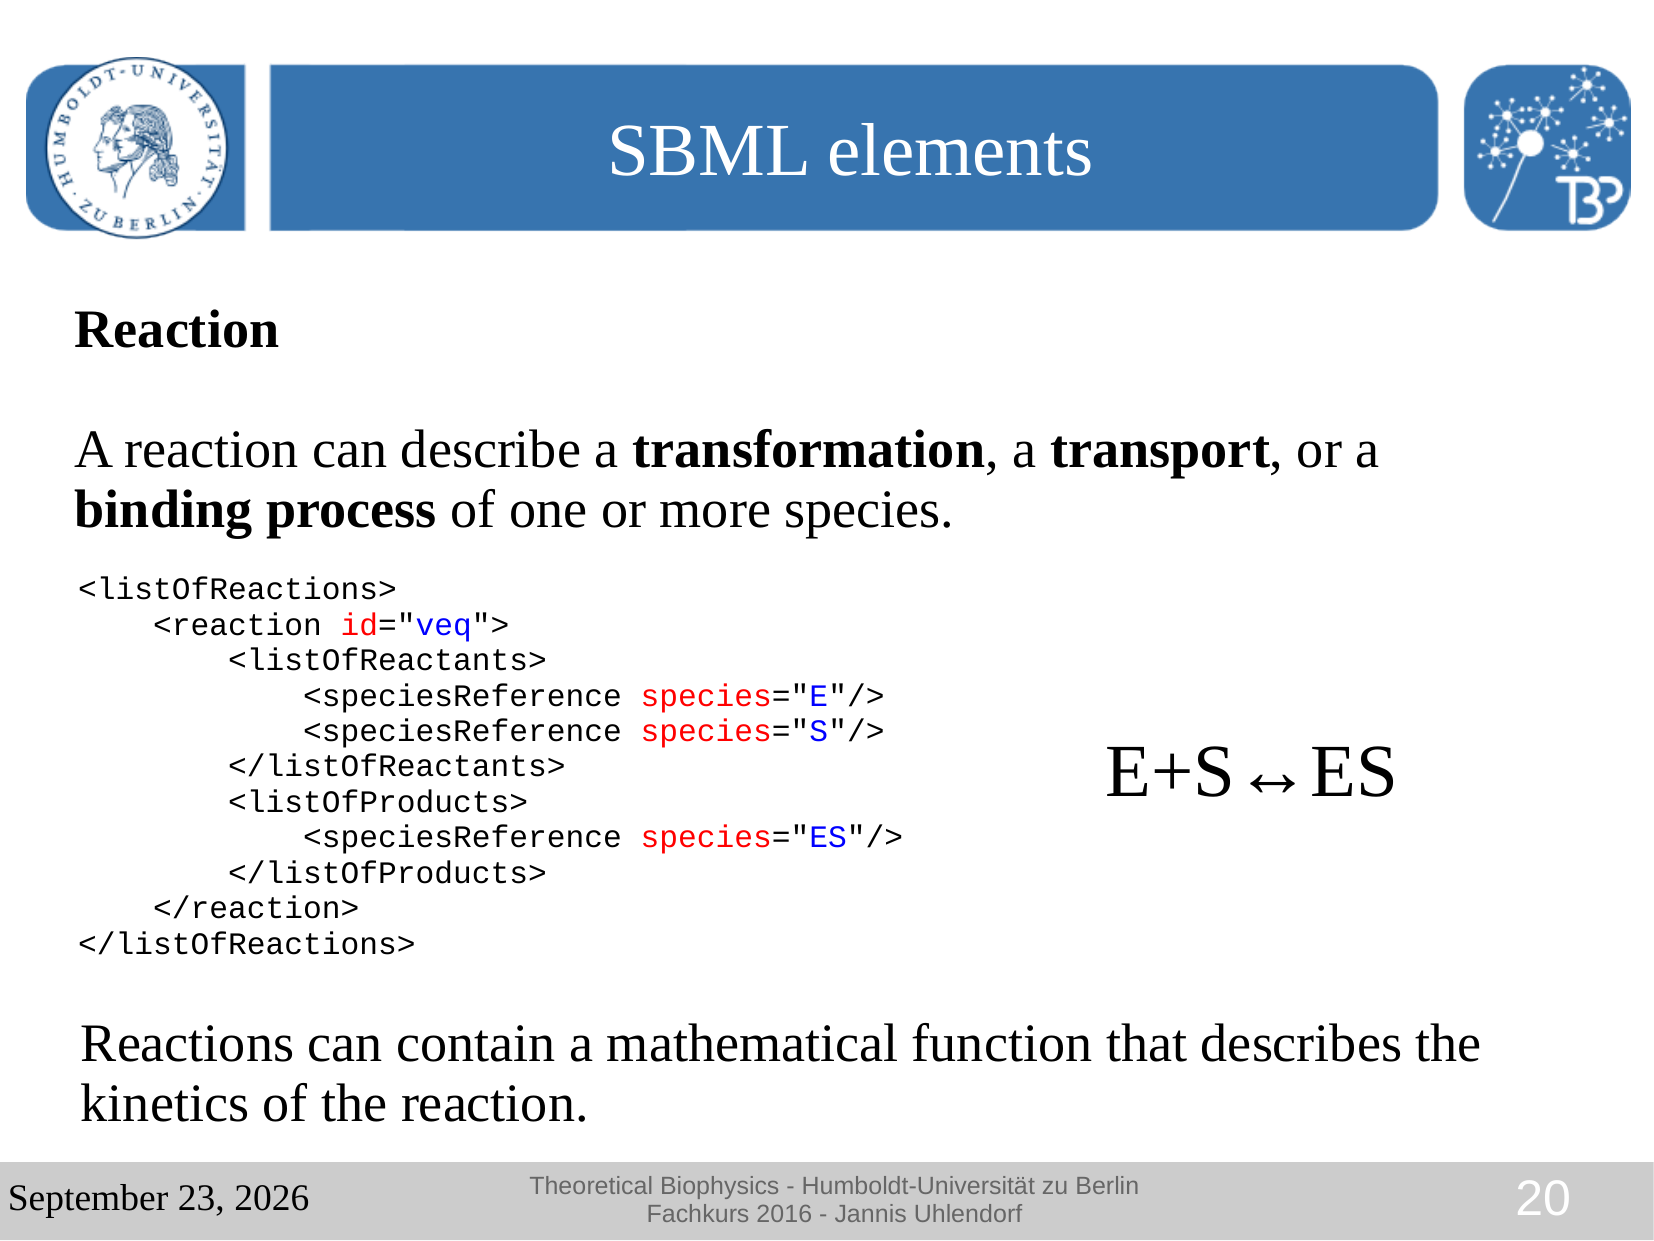

# SBML elements
Reaction
A reaction can describe a transformation, a transport, or a binding process of one or more species.
<listOfReactions>
	<reaction id="veq">
		<listOfReactants>
			<speciesReference species="E"/>
			<speciesReference species="S"/>
		</listOfReactants>
		<listOfProducts>
			<speciesReference species="ES"/>
		</listOfProducts>
	</reaction>
</listOfReactions>
E+S↔ES
Reactions can contain a mathematical function that describes the kinetics of the reaction.
20
Fachkurs WS 2013 - Timo Lubitz, Jannis Uhlendorf